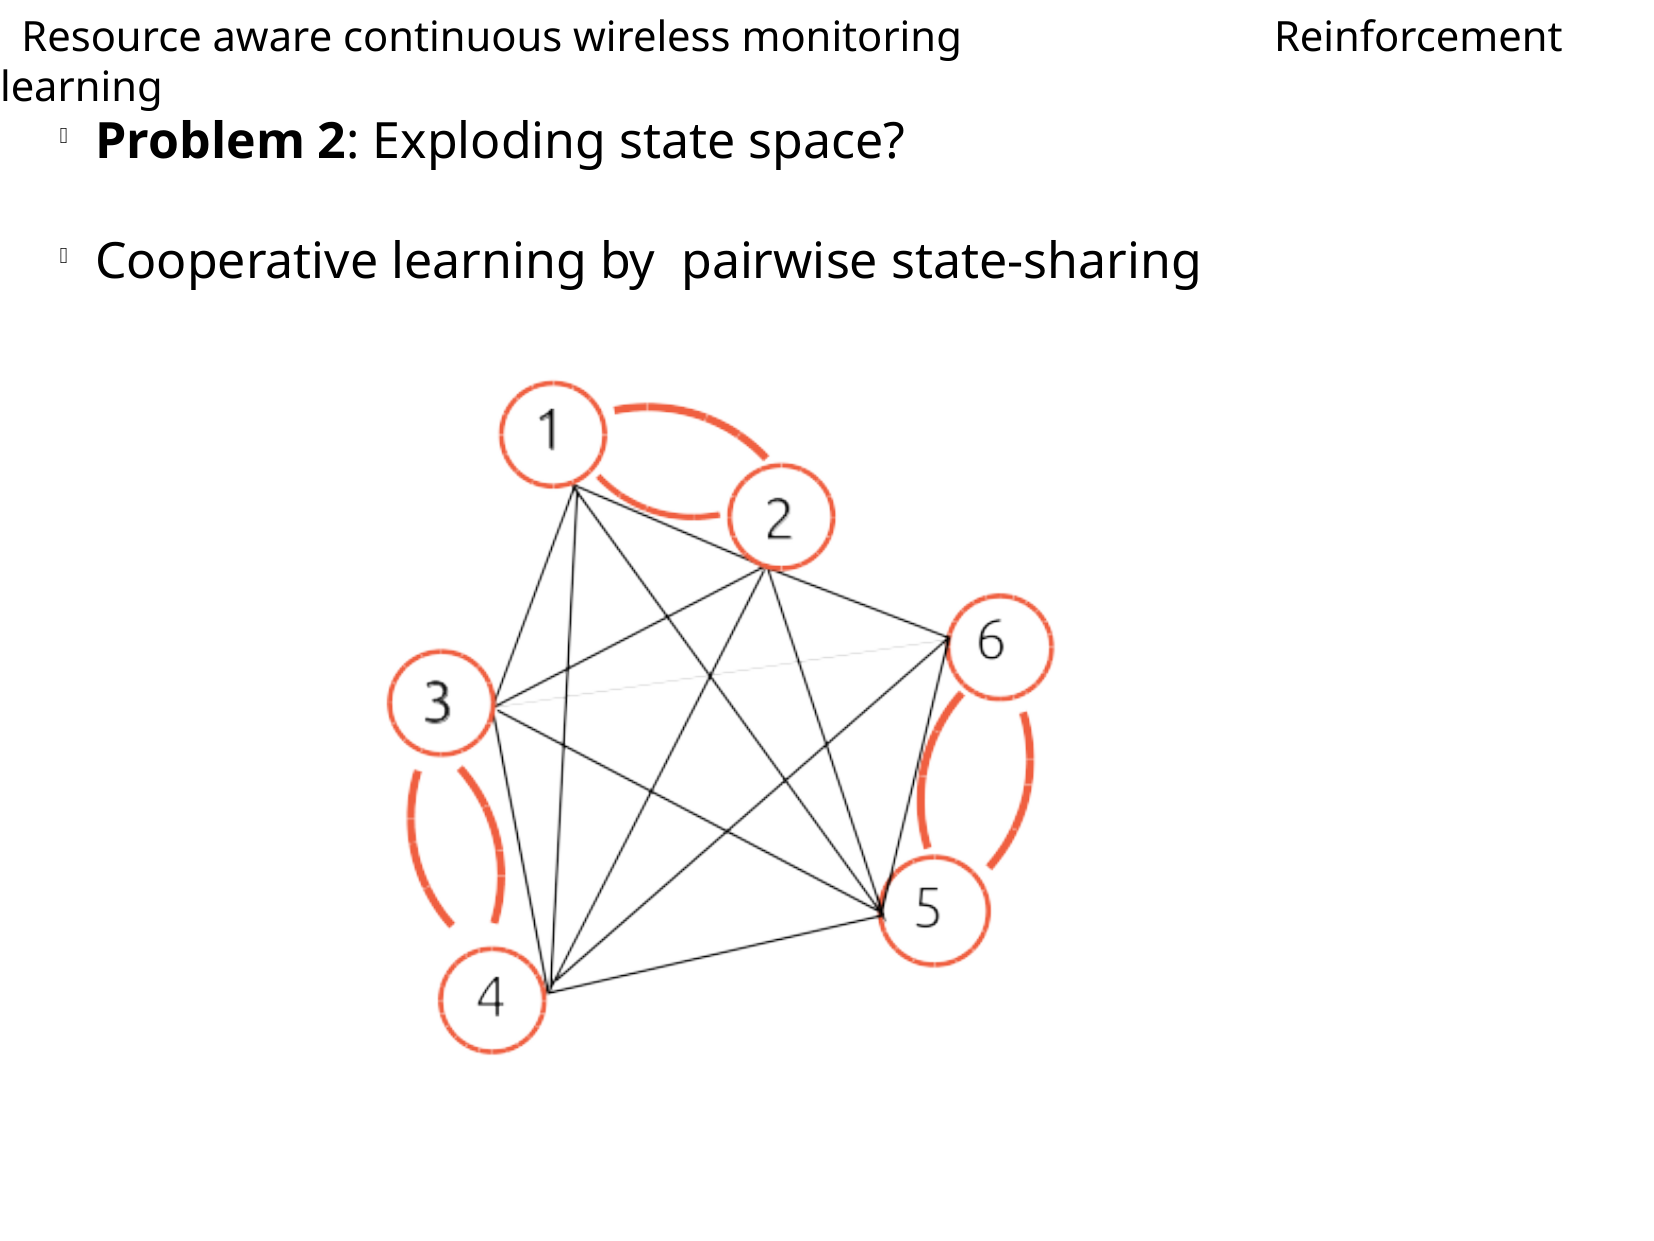

Resource aware continuous wireless monitoring Reinforcement learning
Problem 2: Exploding state space?
Cooperative learning by pairwise state-sharing